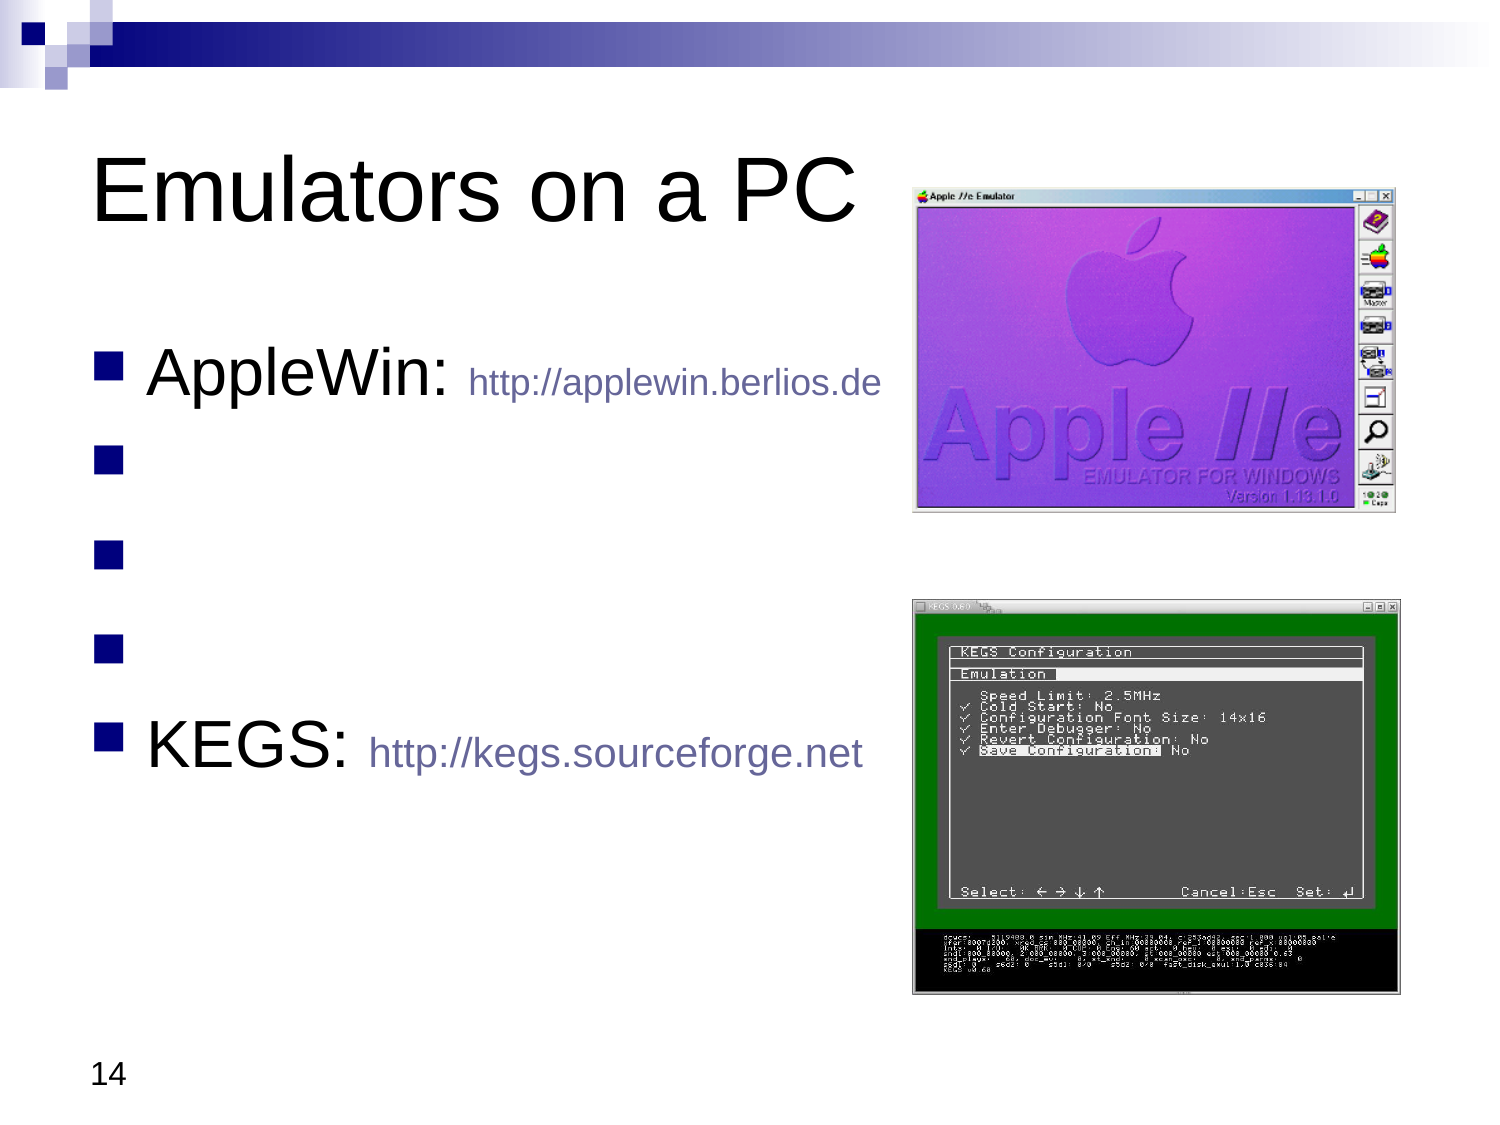

# Emulators on a PC
AppleWin: http://applewin.berlios.de
KEGS: http://kegs.sourceforge.net
14